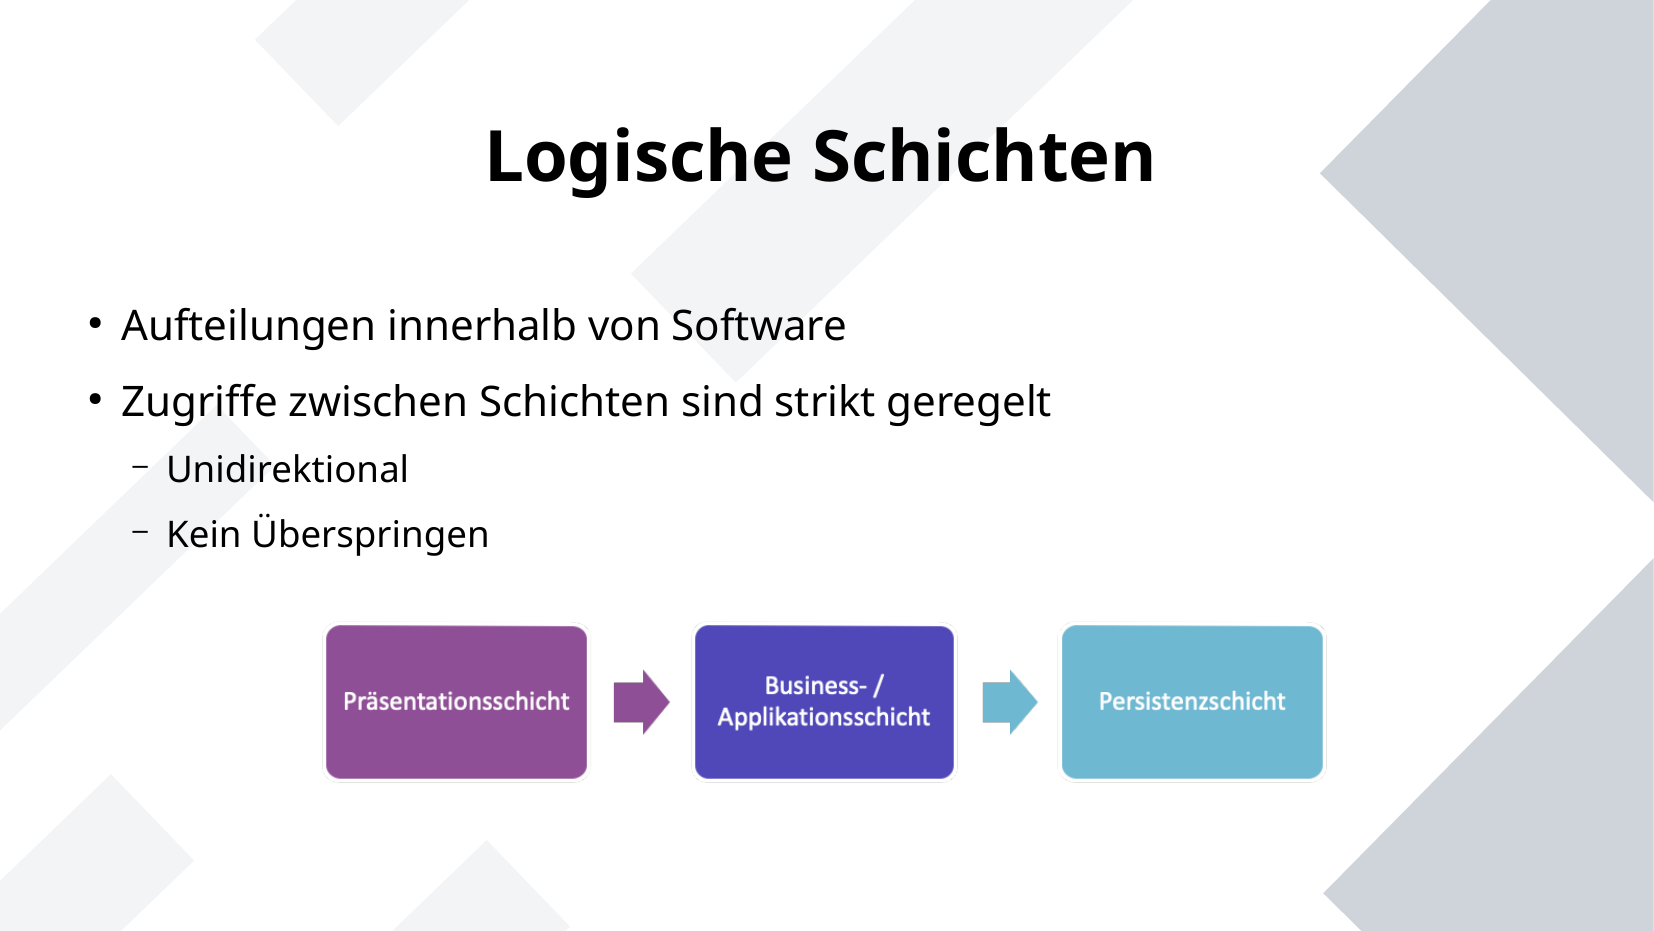

# Logische Schichten
Aufteilungen innerhalb von Software
Zugriffe zwischen Schichten sind strikt geregelt
Unidirektional
Kein Überspringen